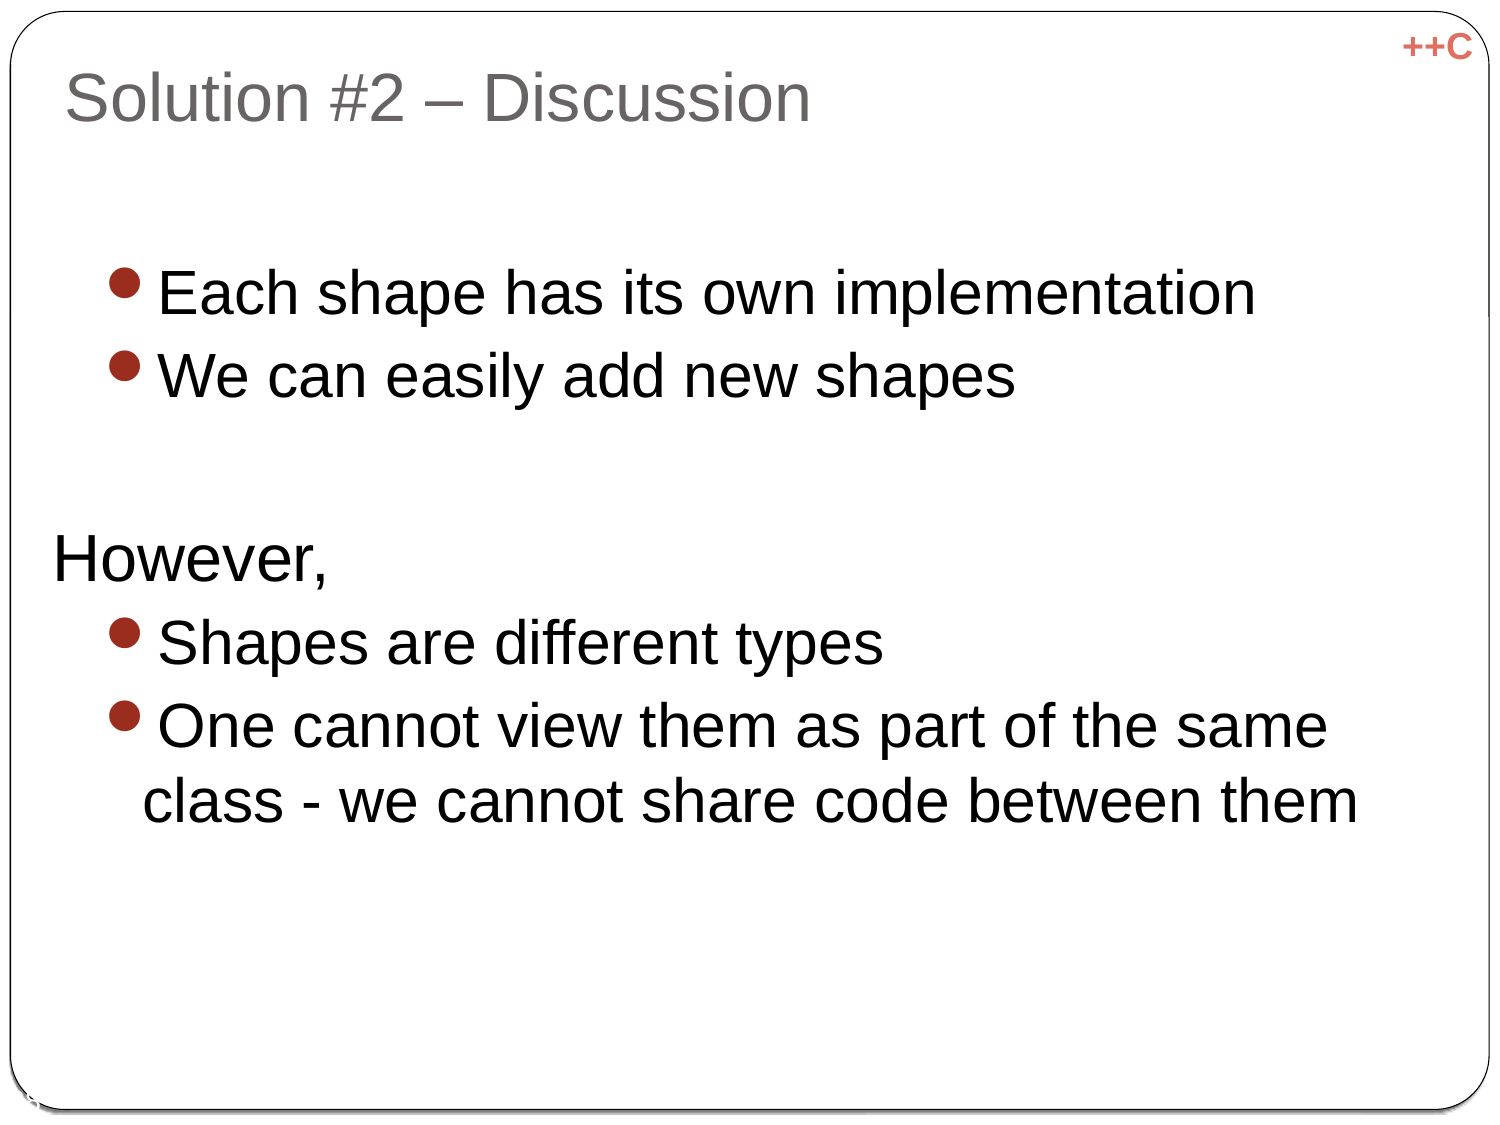

# Solution #2 – Discussion
Each shape has its own implementation
We can easily add new shapes
However,
Shapes are different types
One cannot view them as part of the same class - we cannot share code between them